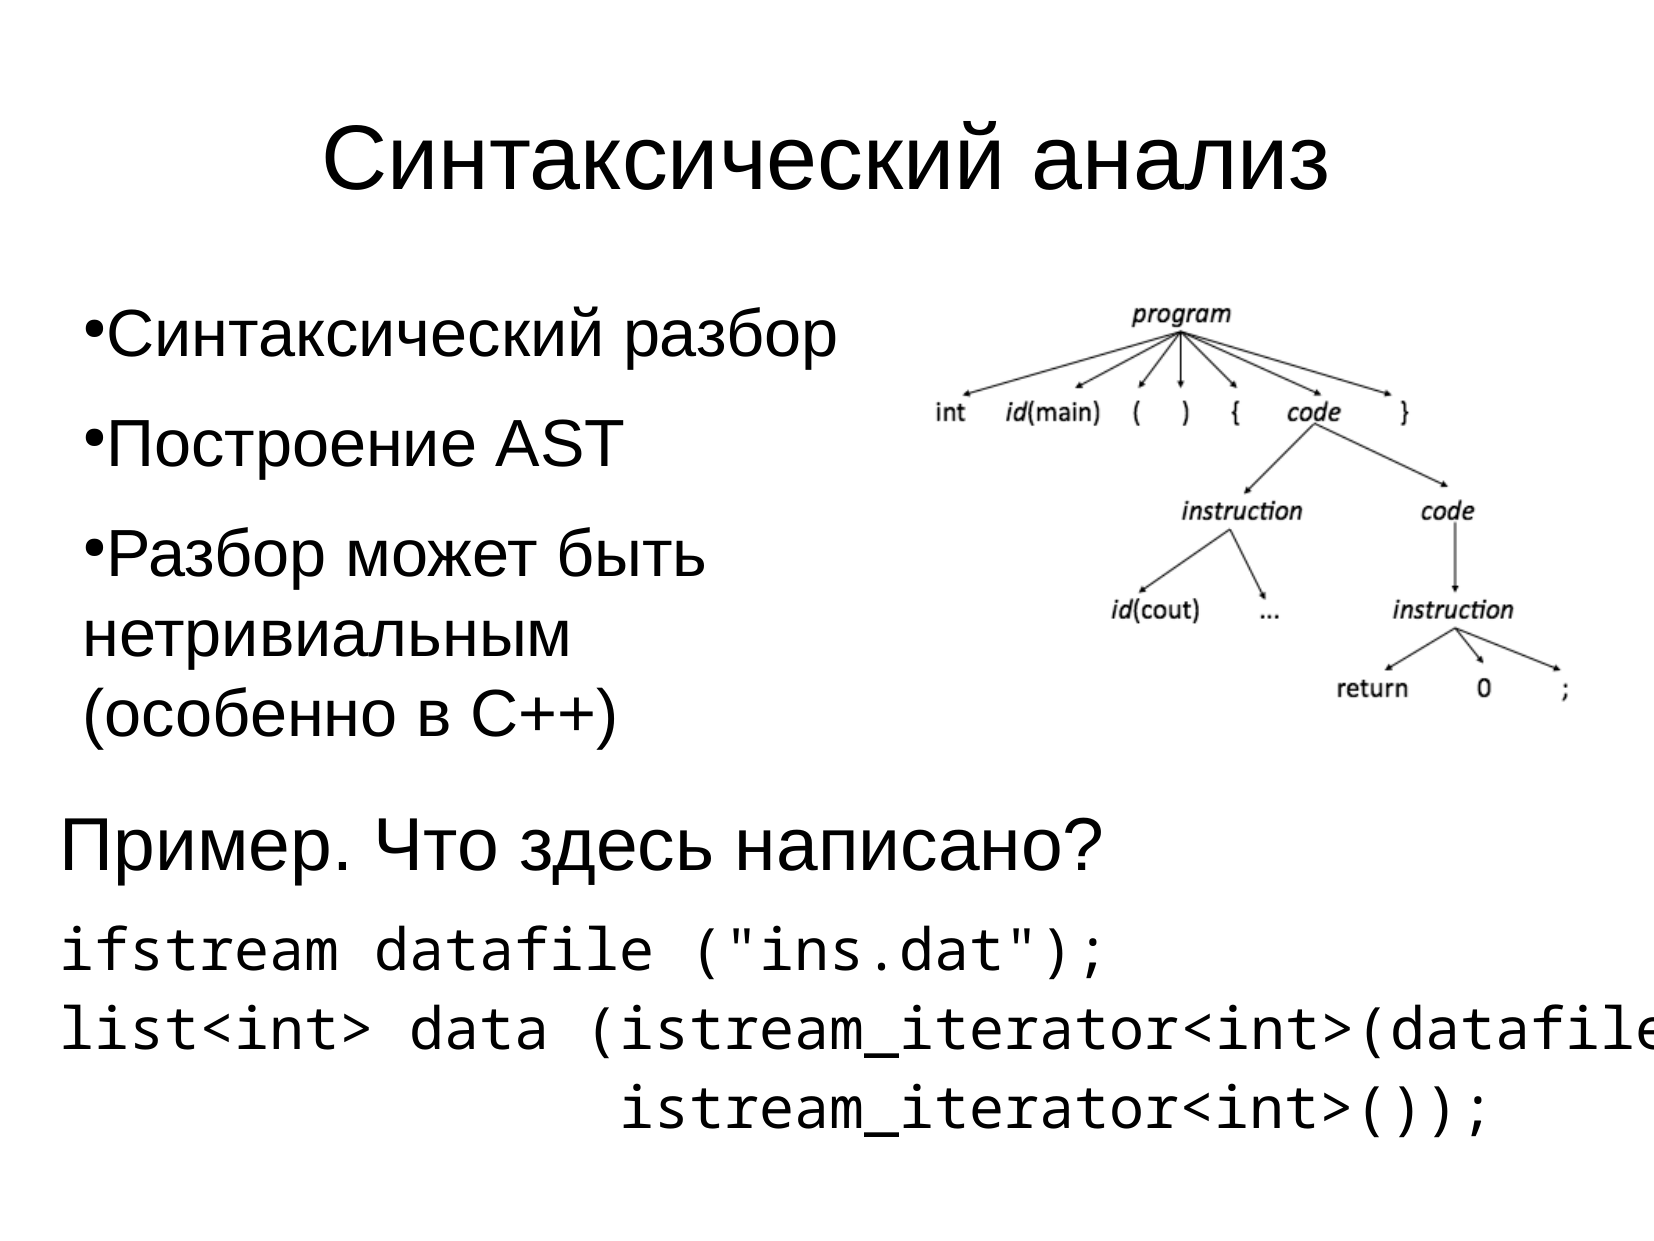

# Синтаксический анализ
Синтаксический разбор
Построение AST
Разбор может быть
нетривиальным
(особенно в C++)
Пример. Что здесь написано?
ifstream datafile ("ins.dat");
list<int> data (istream_iterator<int>(datafile),
 istream_iterator<int>());